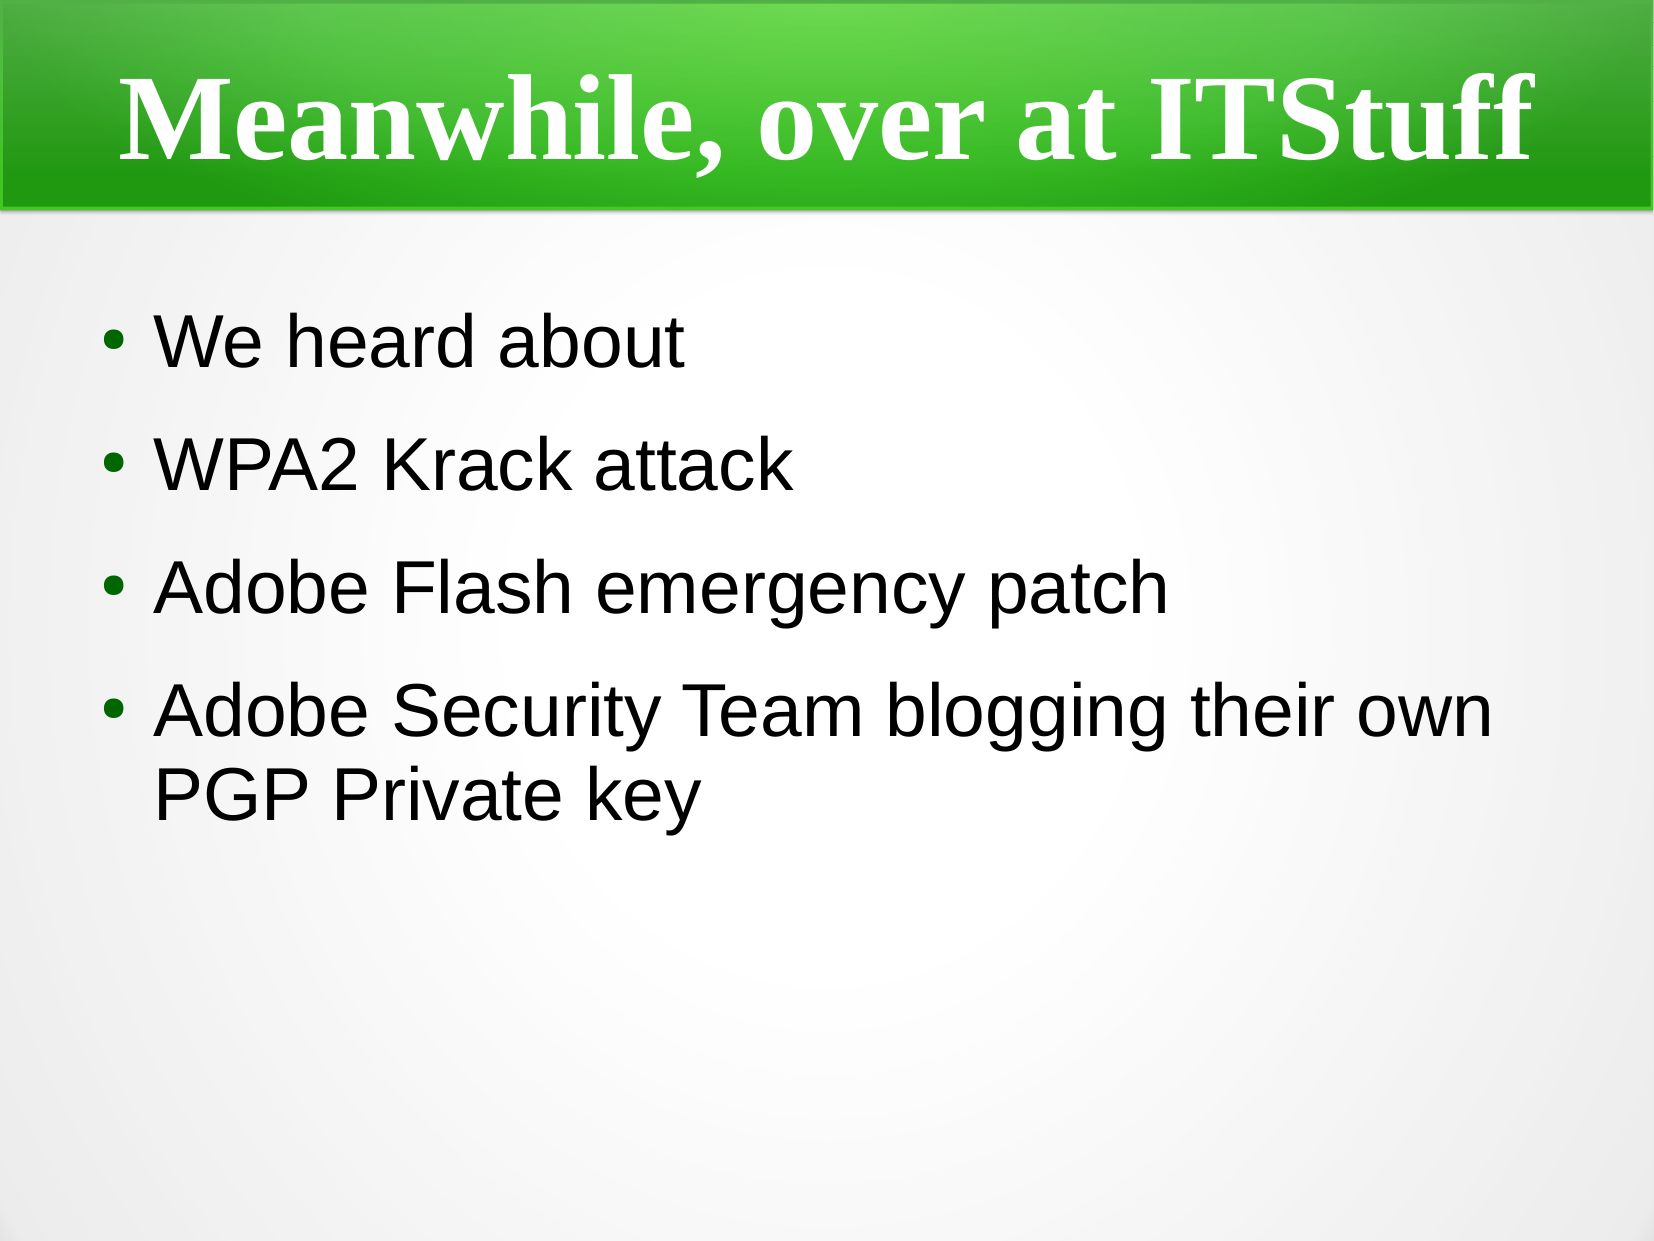

# Meanwhile, over at ITStuff
We heard about
WPA2 Krack attack
Adobe Flash emergency patch
Adobe Security Team blogging their own PGP Private key